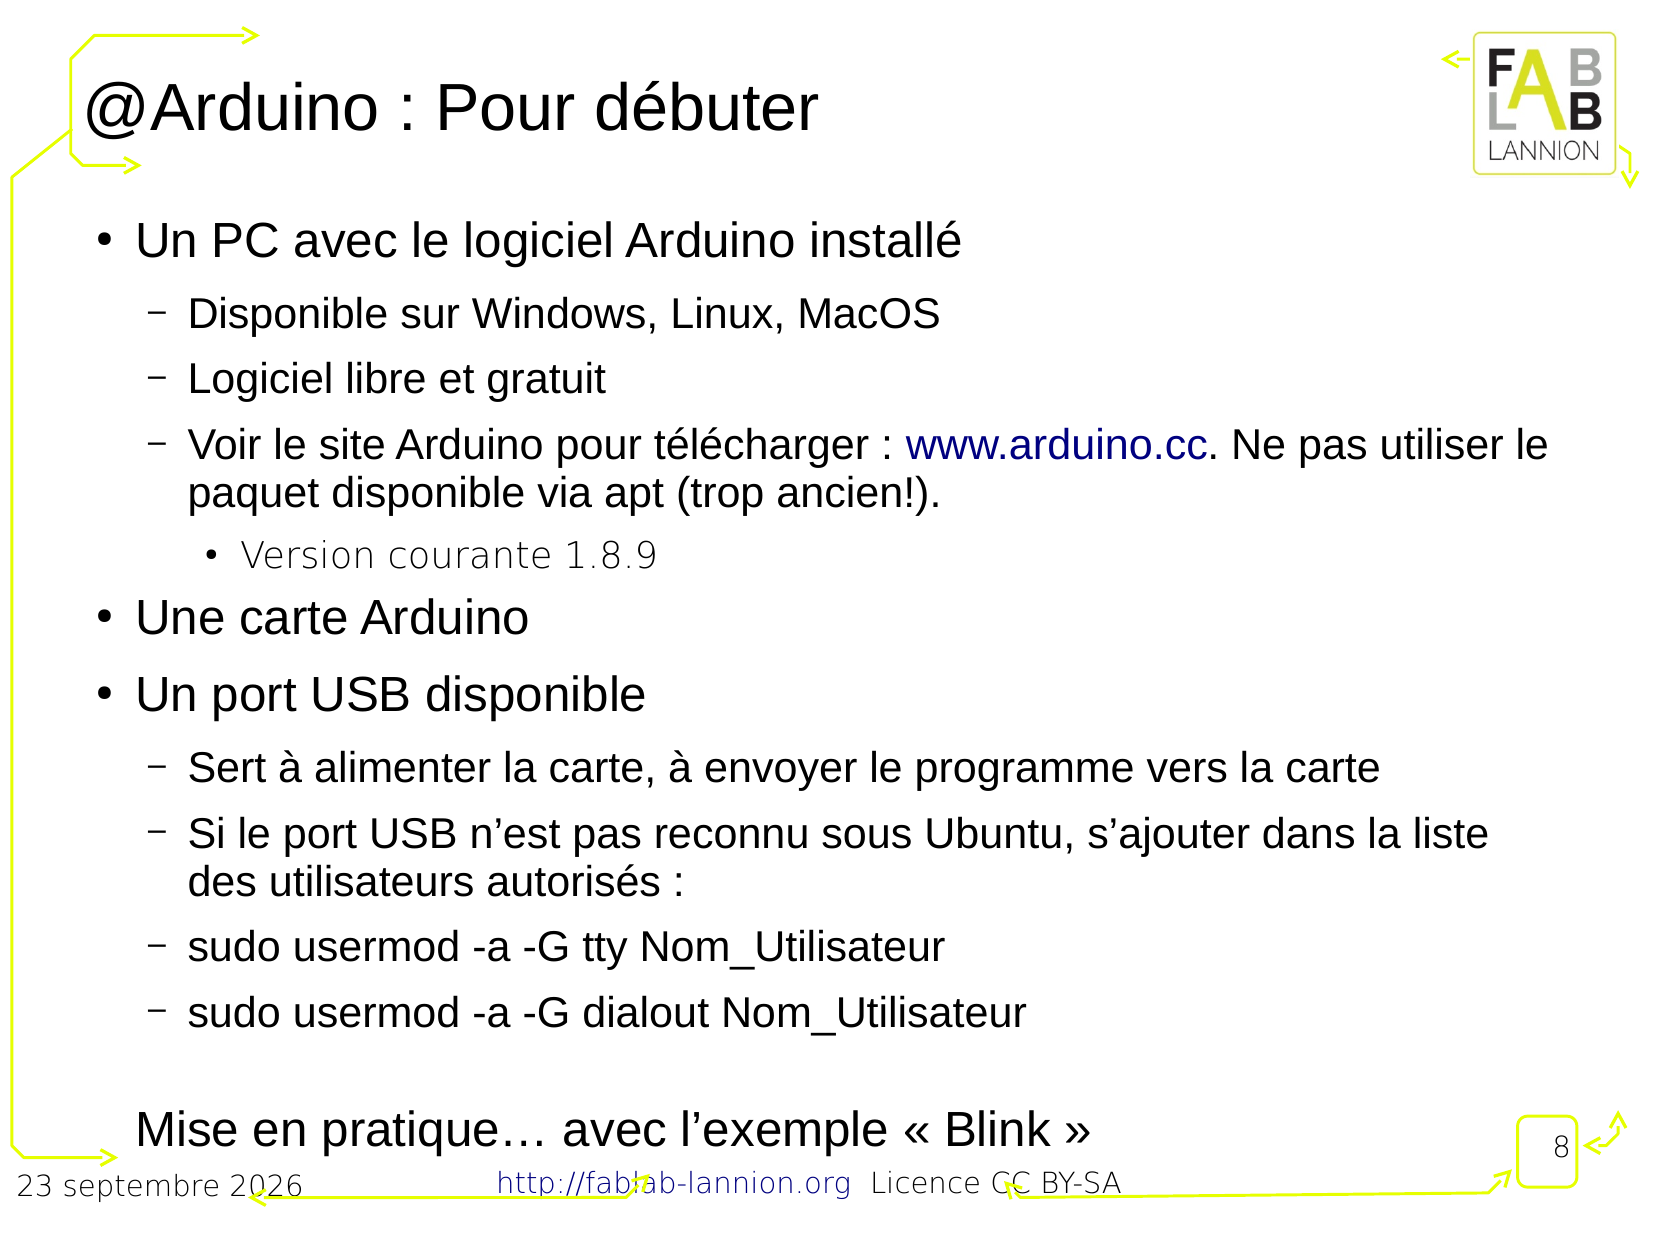

# @Arduino : Pour débuter
Un PC avec le logiciel Arduino installé
Disponible sur Windows, Linux, MacOS
Logiciel libre et gratuit
Voir le site Arduino pour télécharger : www.arduino.cc. Ne pas utiliser le paquet disponible via apt (trop ancien!).
Version courante 1.8.9
Une carte Arduino
Un port USB disponible
Sert à alimenter la carte, à envoyer le programme vers la carte
Si le port USB n’est pas reconnu sous Ubuntu, s’ajouter dans la liste des utilisateurs autorisés :
sudo usermod -a -G tty Nom_Utilisateur
sudo usermod -a -G dialout Nom_Utilisateur
Mise en pratique… avec l’exemple « Blink »
8